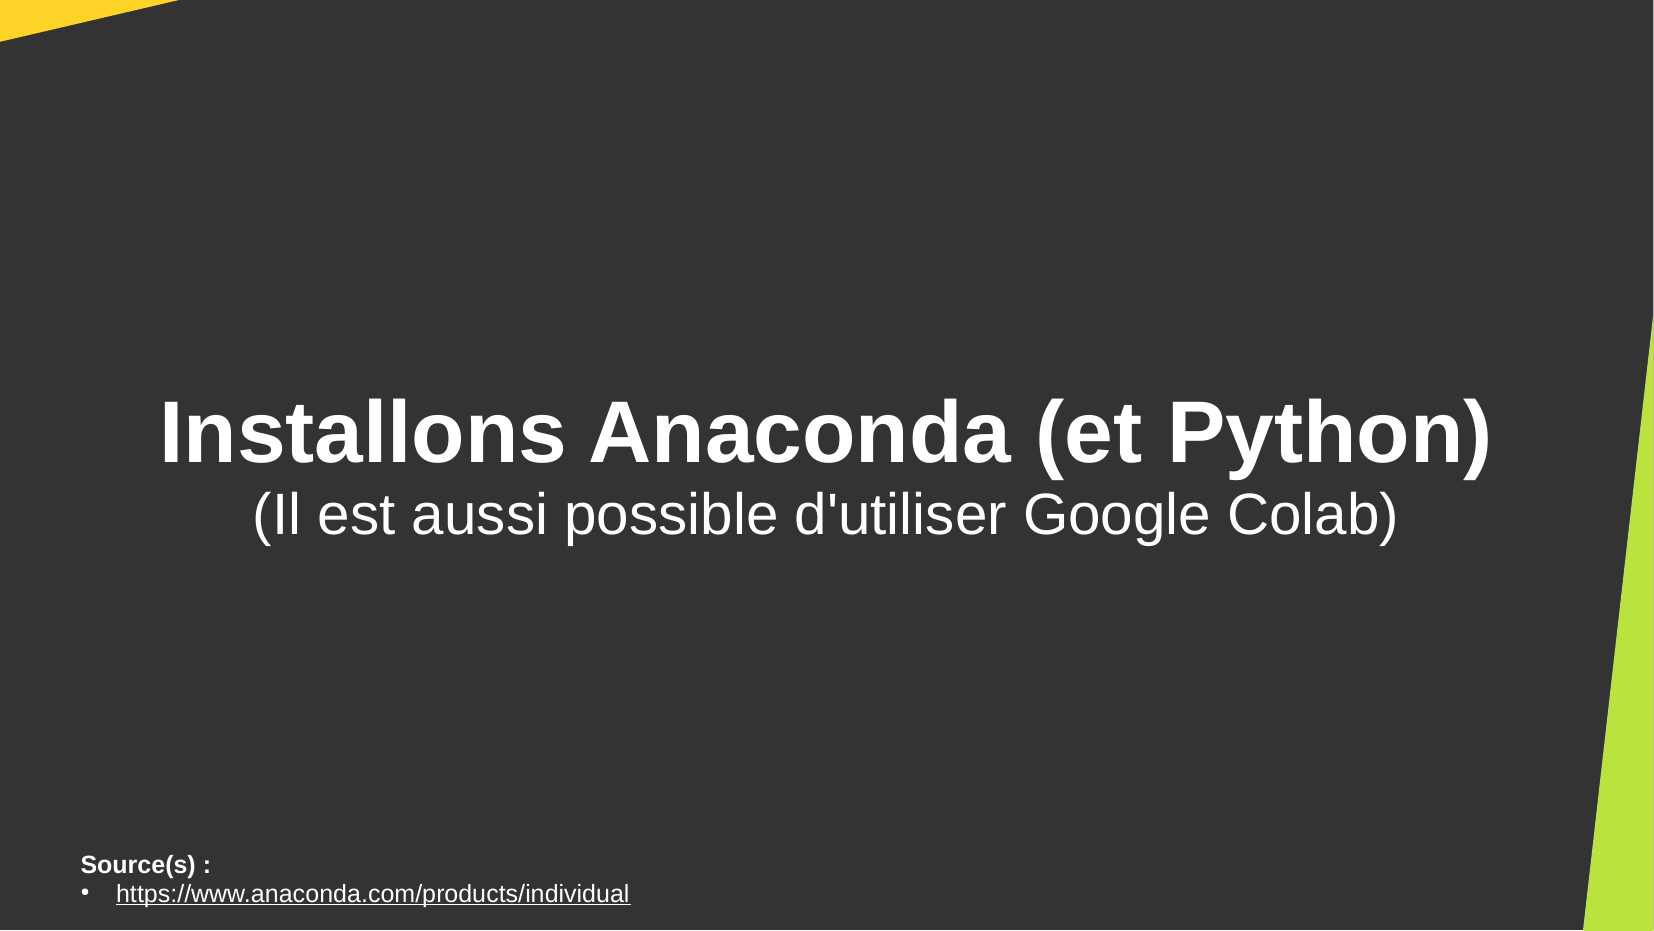

# Installons Anaconda (et Python) (Il est aussi possible d'utiliser Google Colab)
Source(s) :
https://www.anaconda.com/products/individual